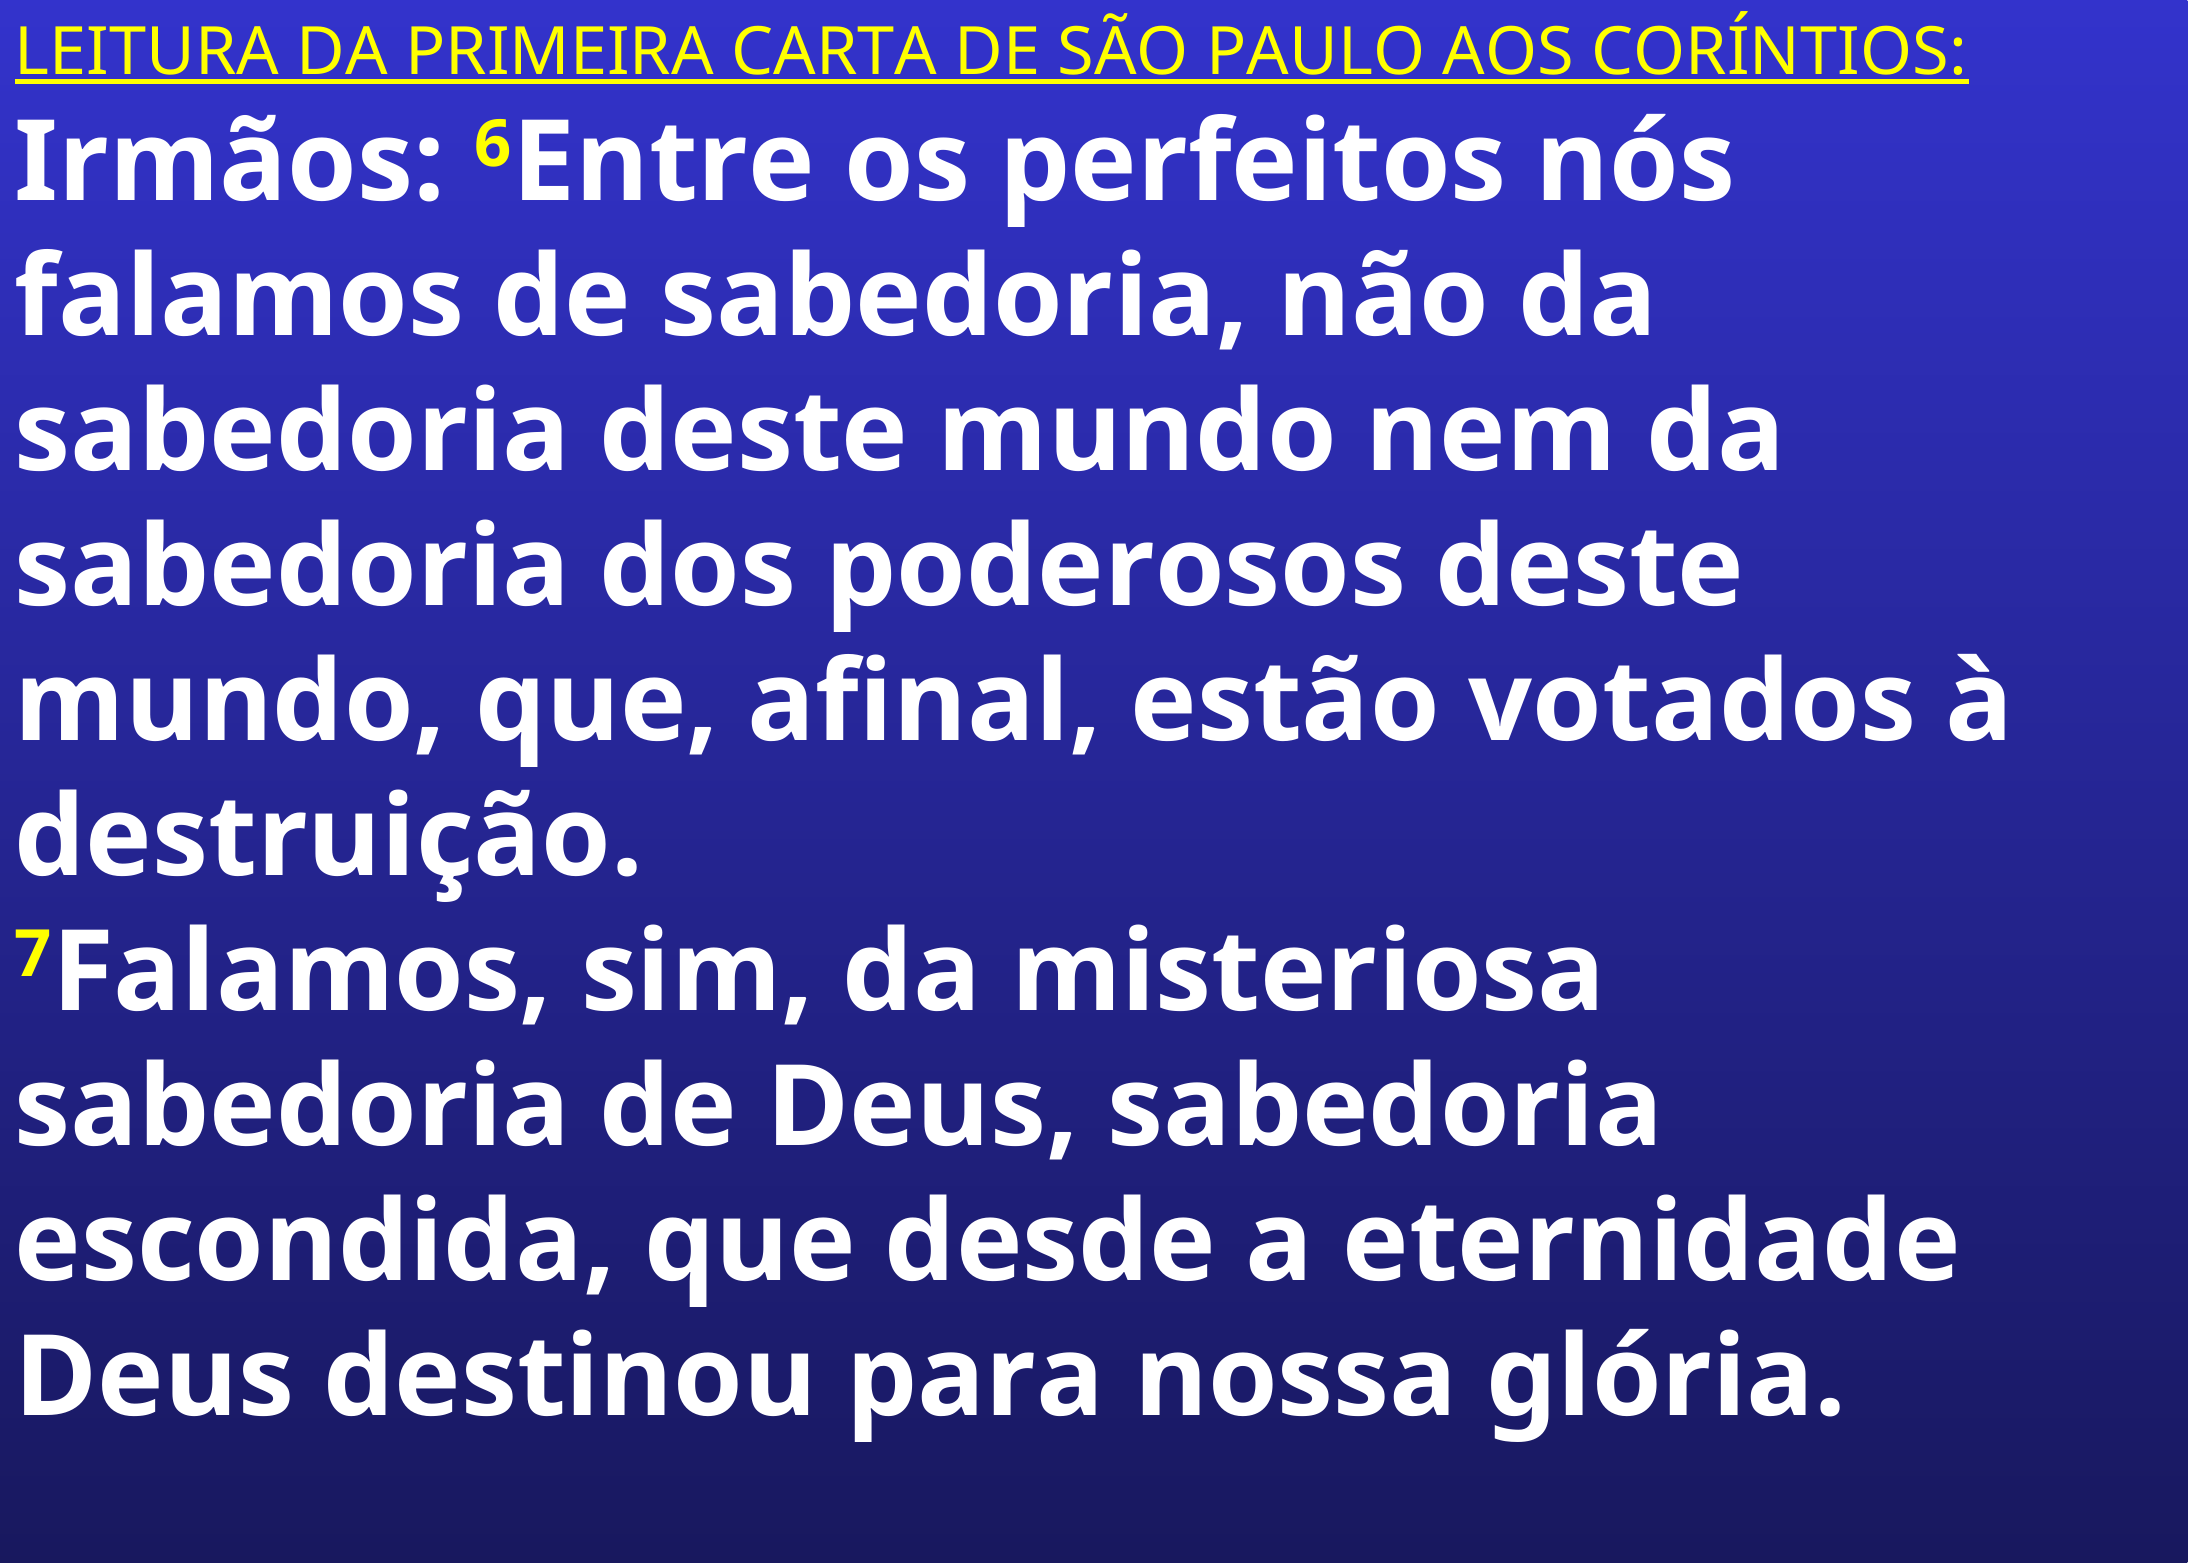

LEITURA DA PRIMEIRA CARTA DE SÃO PAULO AOS CORÍNTIOS:
Irmãos: 6Entre os perfeitos nós falamos de sabedoria, não da sabedoria deste mundo nem da sabedoria dos poderosos deste mundo, que, afinal, estão votados à destruição.
7Falamos, sim, da misteriosa sabedoria de Deus, sabedoria escondida, que desde a eternidade Deus destinou para nossa glória.